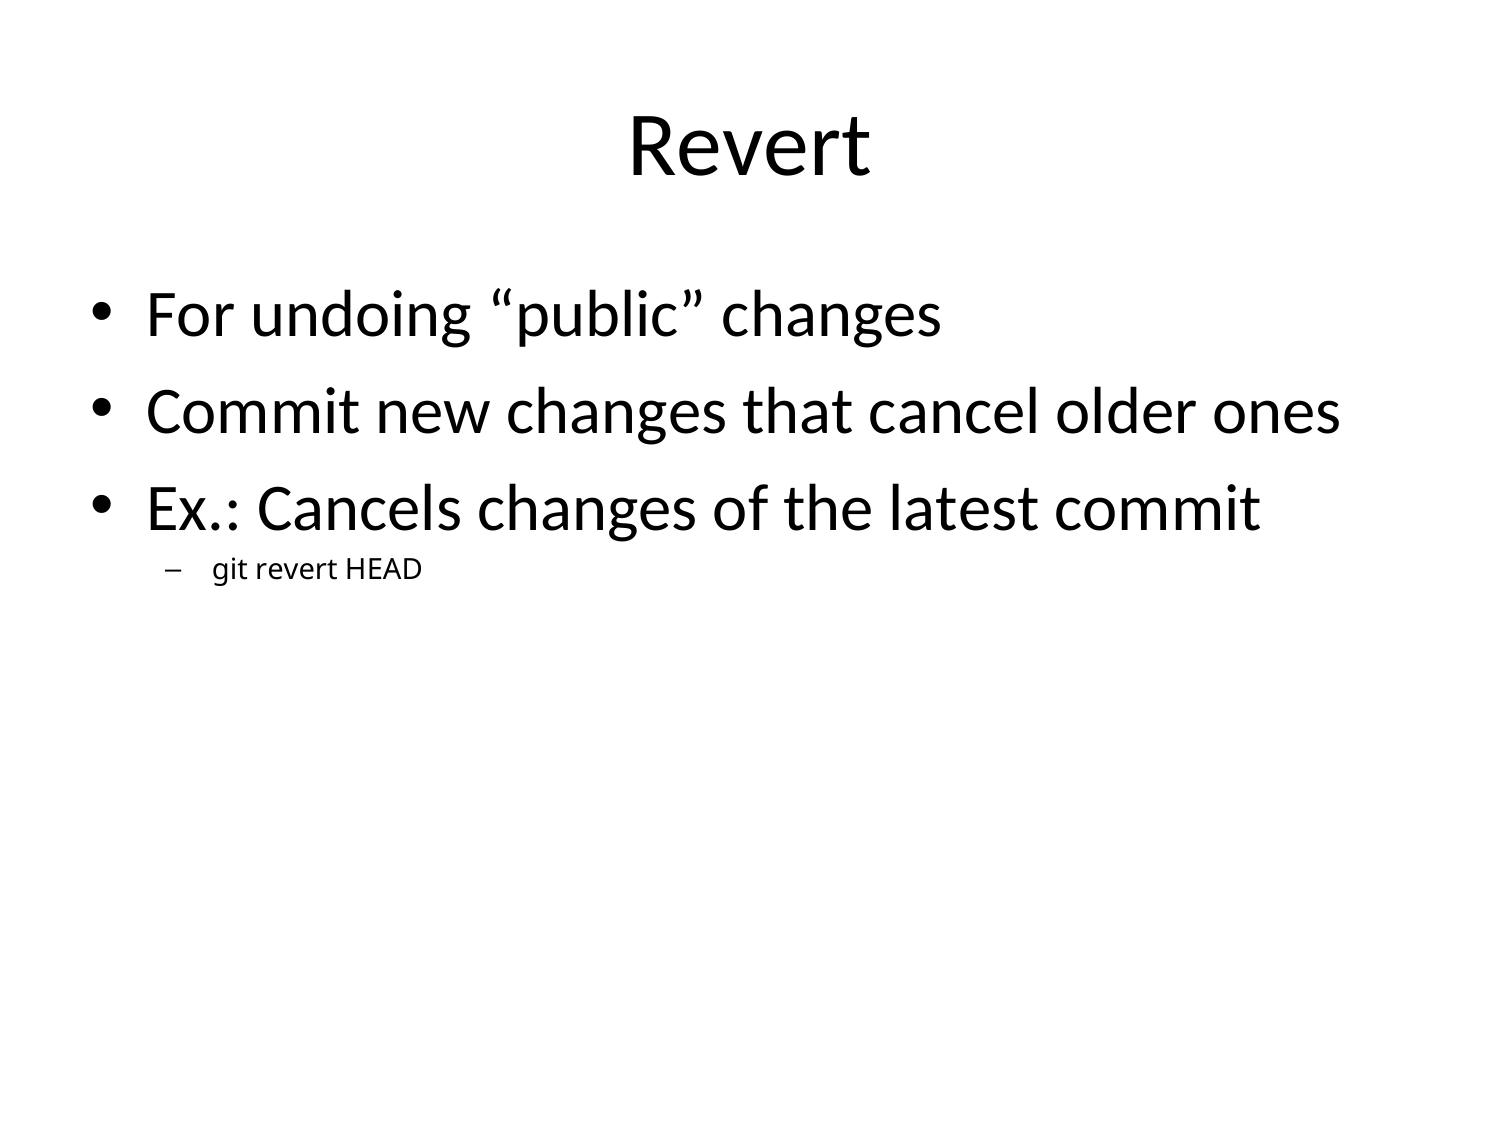

# Revert
For undoing “public” changes
Commit new changes that cancel older ones
Ex.: Cancels changes of the latest commit
git revert HEAD